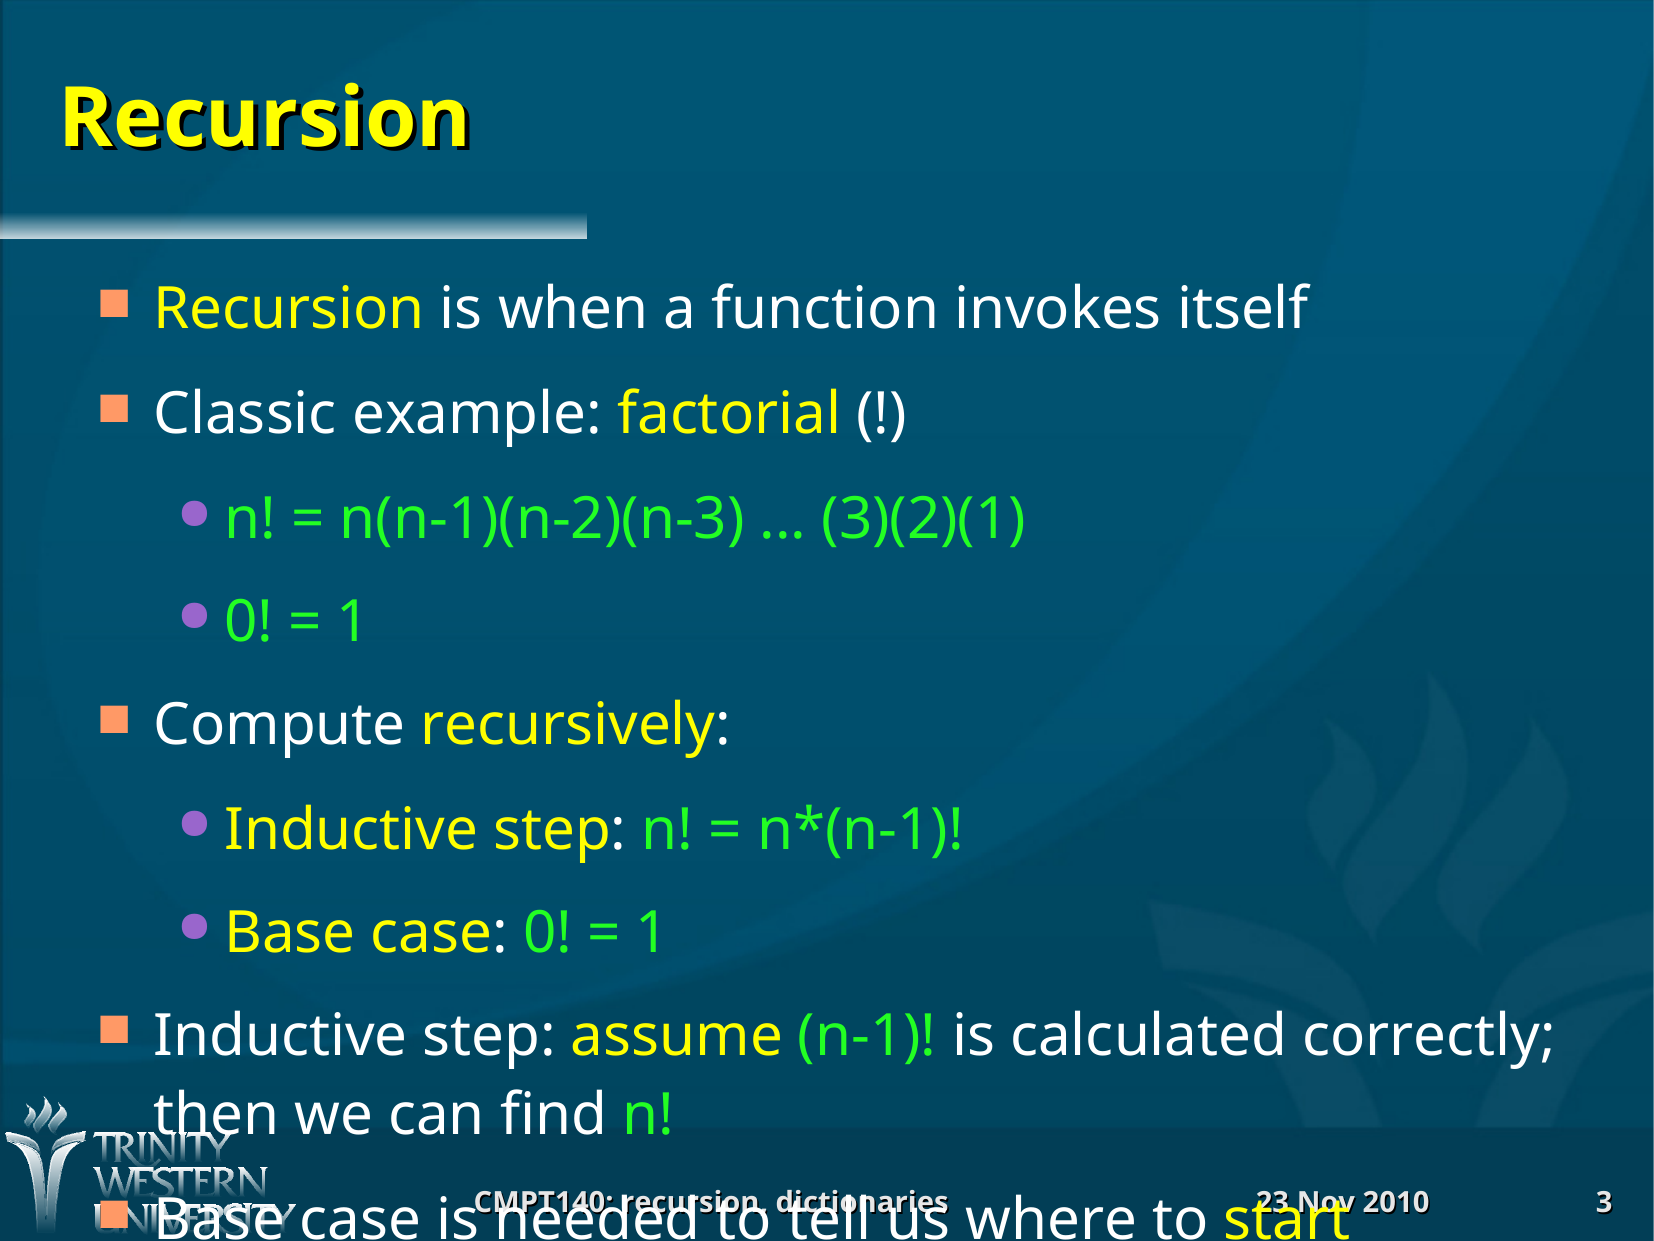

# Recursion
Recursion is when a function invokes itself
Classic example: factorial (!)
n! = n(n-1)(n-2)(n-3) ... (3)(2)(1)
0! = 1
Compute recursively:
Inductive step: n! = n*(n-1)!
Base case: 0! = 1
Inductive step: assume (n-1)! is calculated correctly; then we can find n!
Base case is needed to tell us where to start
CMPT140: recursion, dictionaries
23 Nov 2010
3